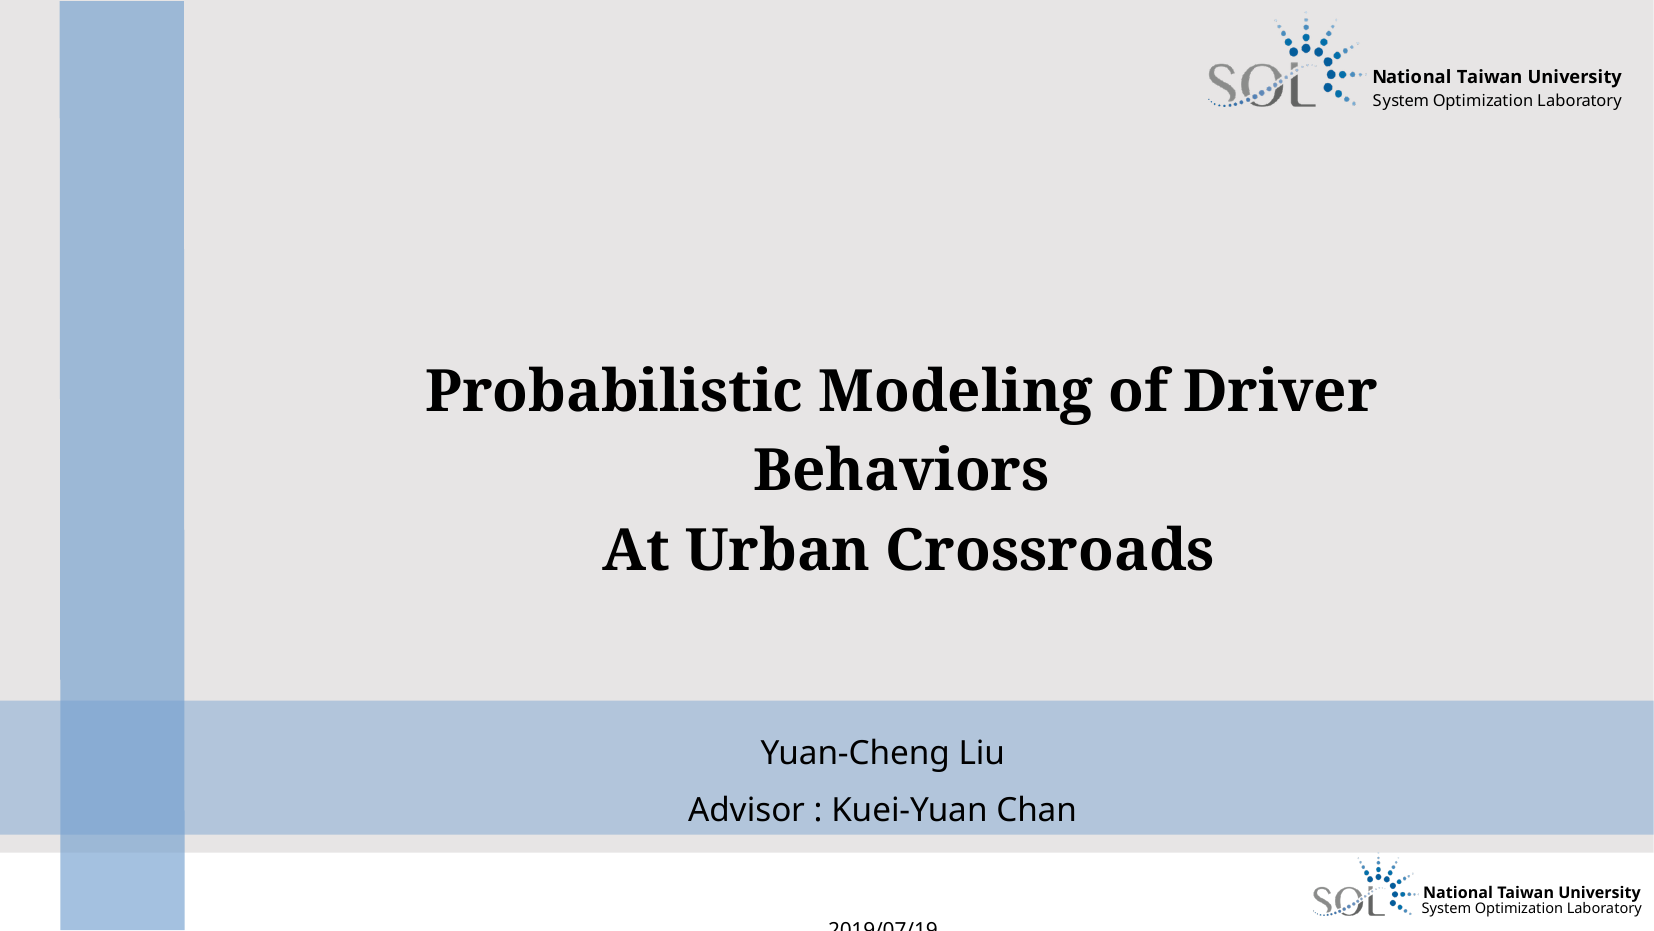

#
Probabilistic Modeling of Driver Behaviors
 At Urban Crossroads
Yuan-Cheng Liu
Advisor : Kuei-Yuan Chan
2019/07/19